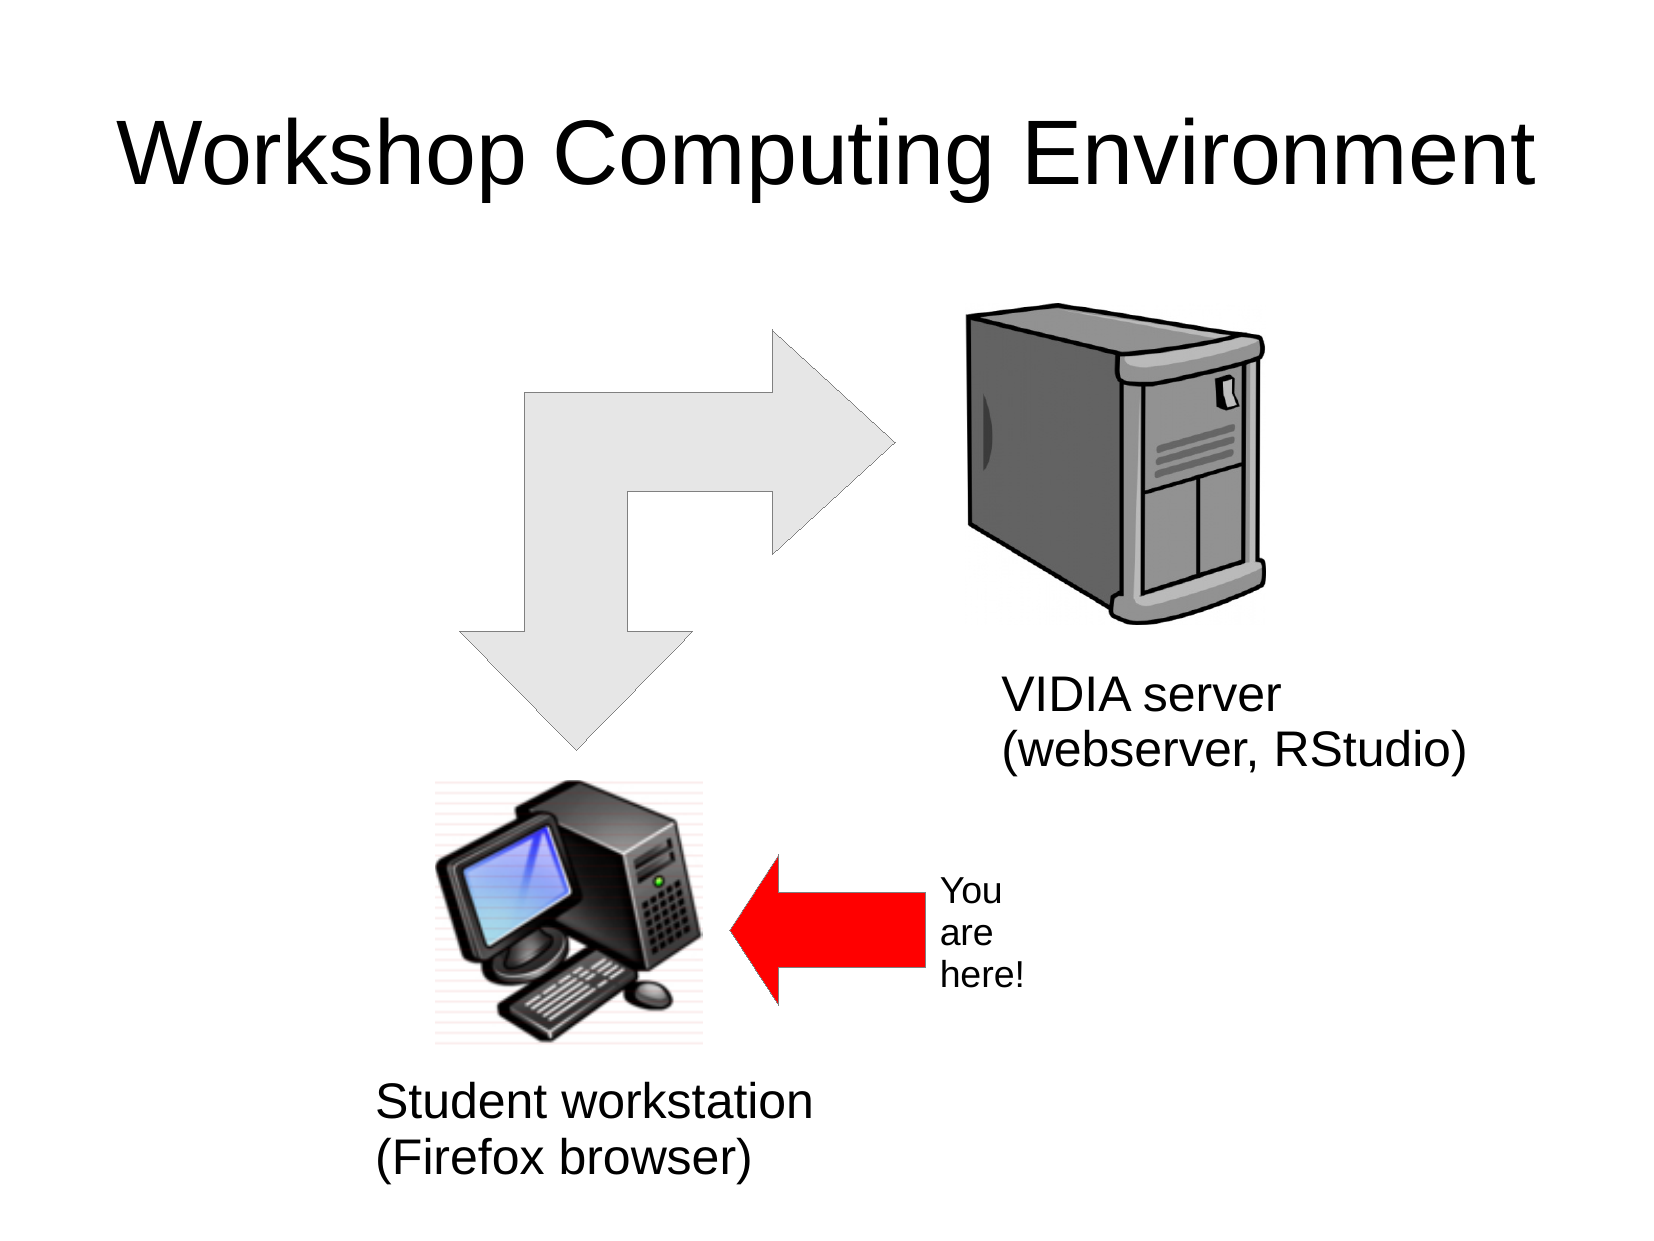

# Workshop Computing Environment
VIDIA server
(webserver, RStudio)
You
are
here!
Student workstation
(Firefox browser)